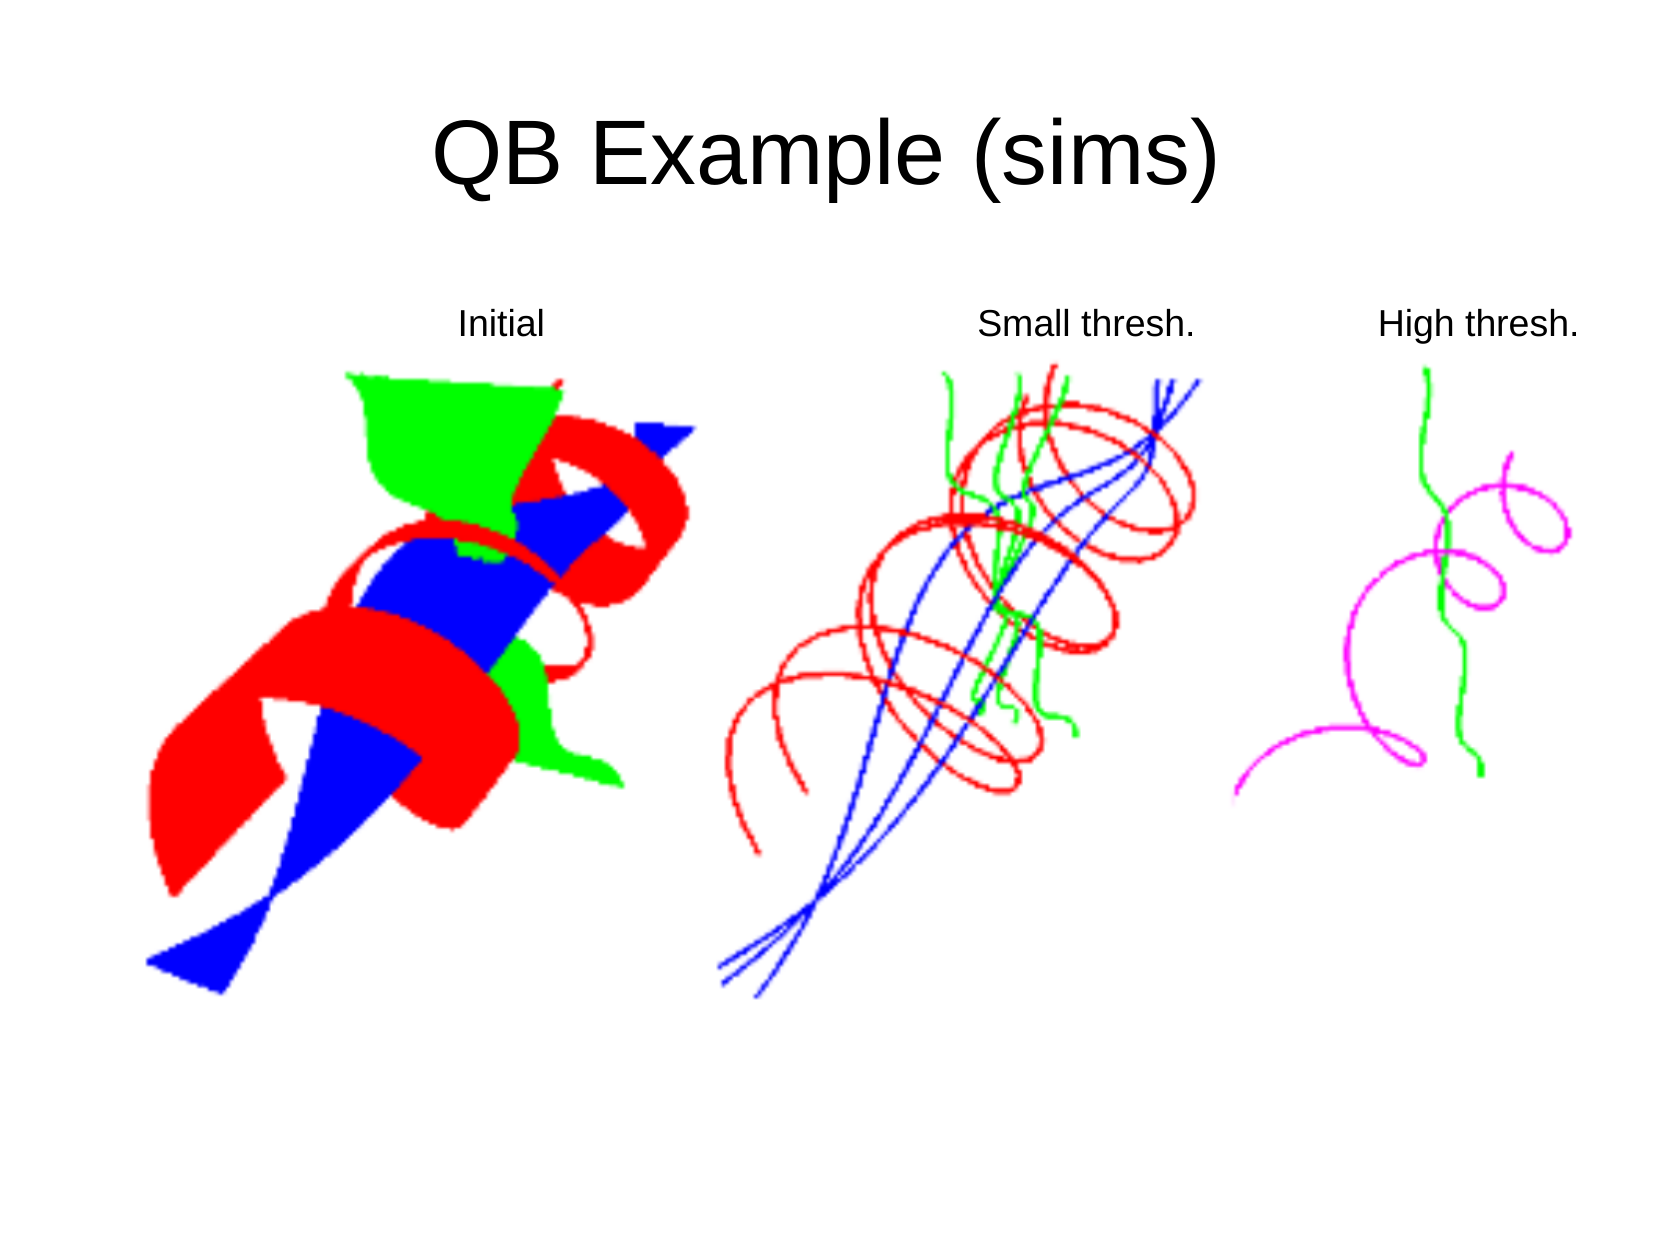

# QB Example (sims)
Initial
Small thresh.
High thresh.